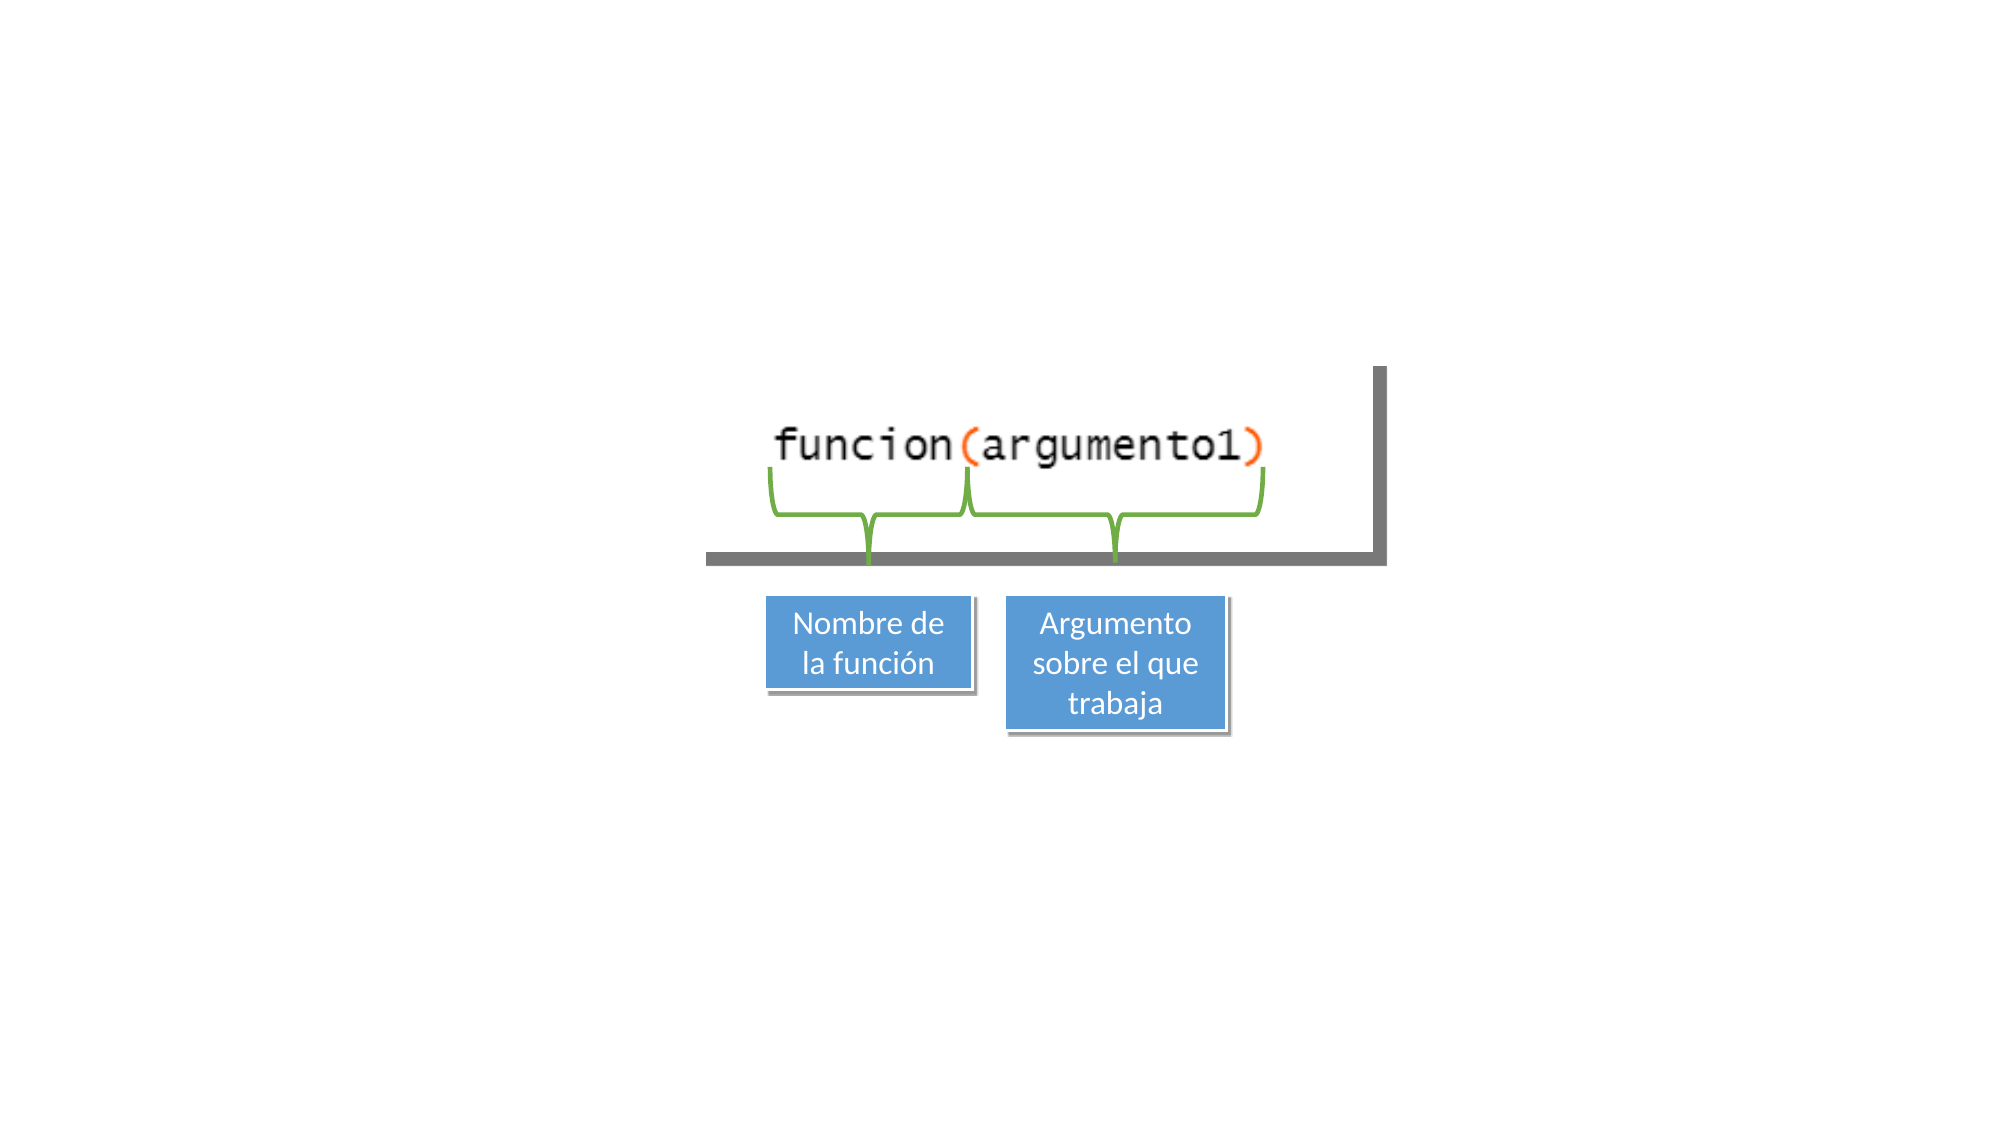

Nombre de la función
Argumento sobre el que trabaja